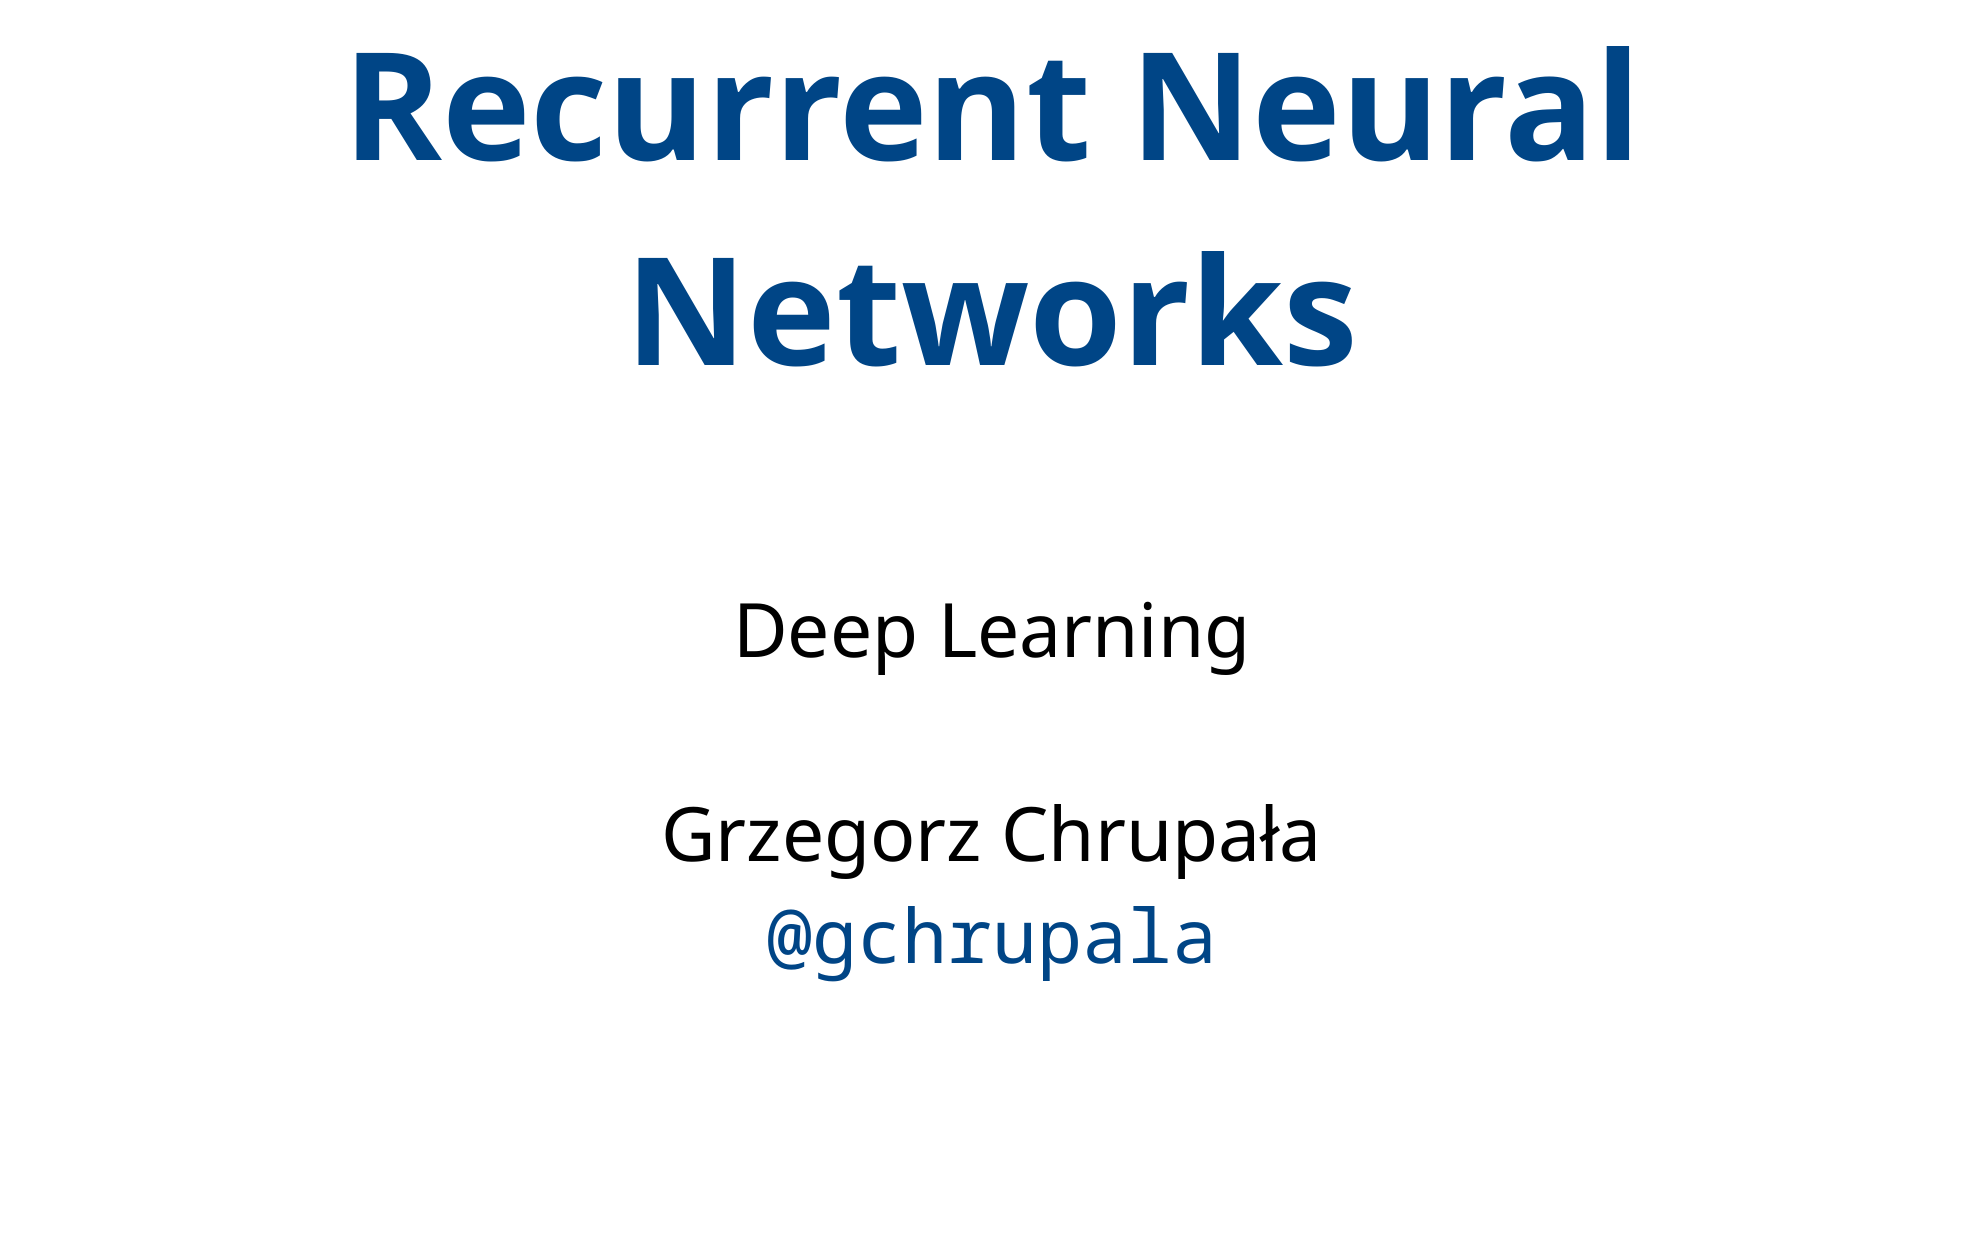

# Recurrent Neural Networks
Deep Learning
Grzegorz Chrupała
@gchrupala